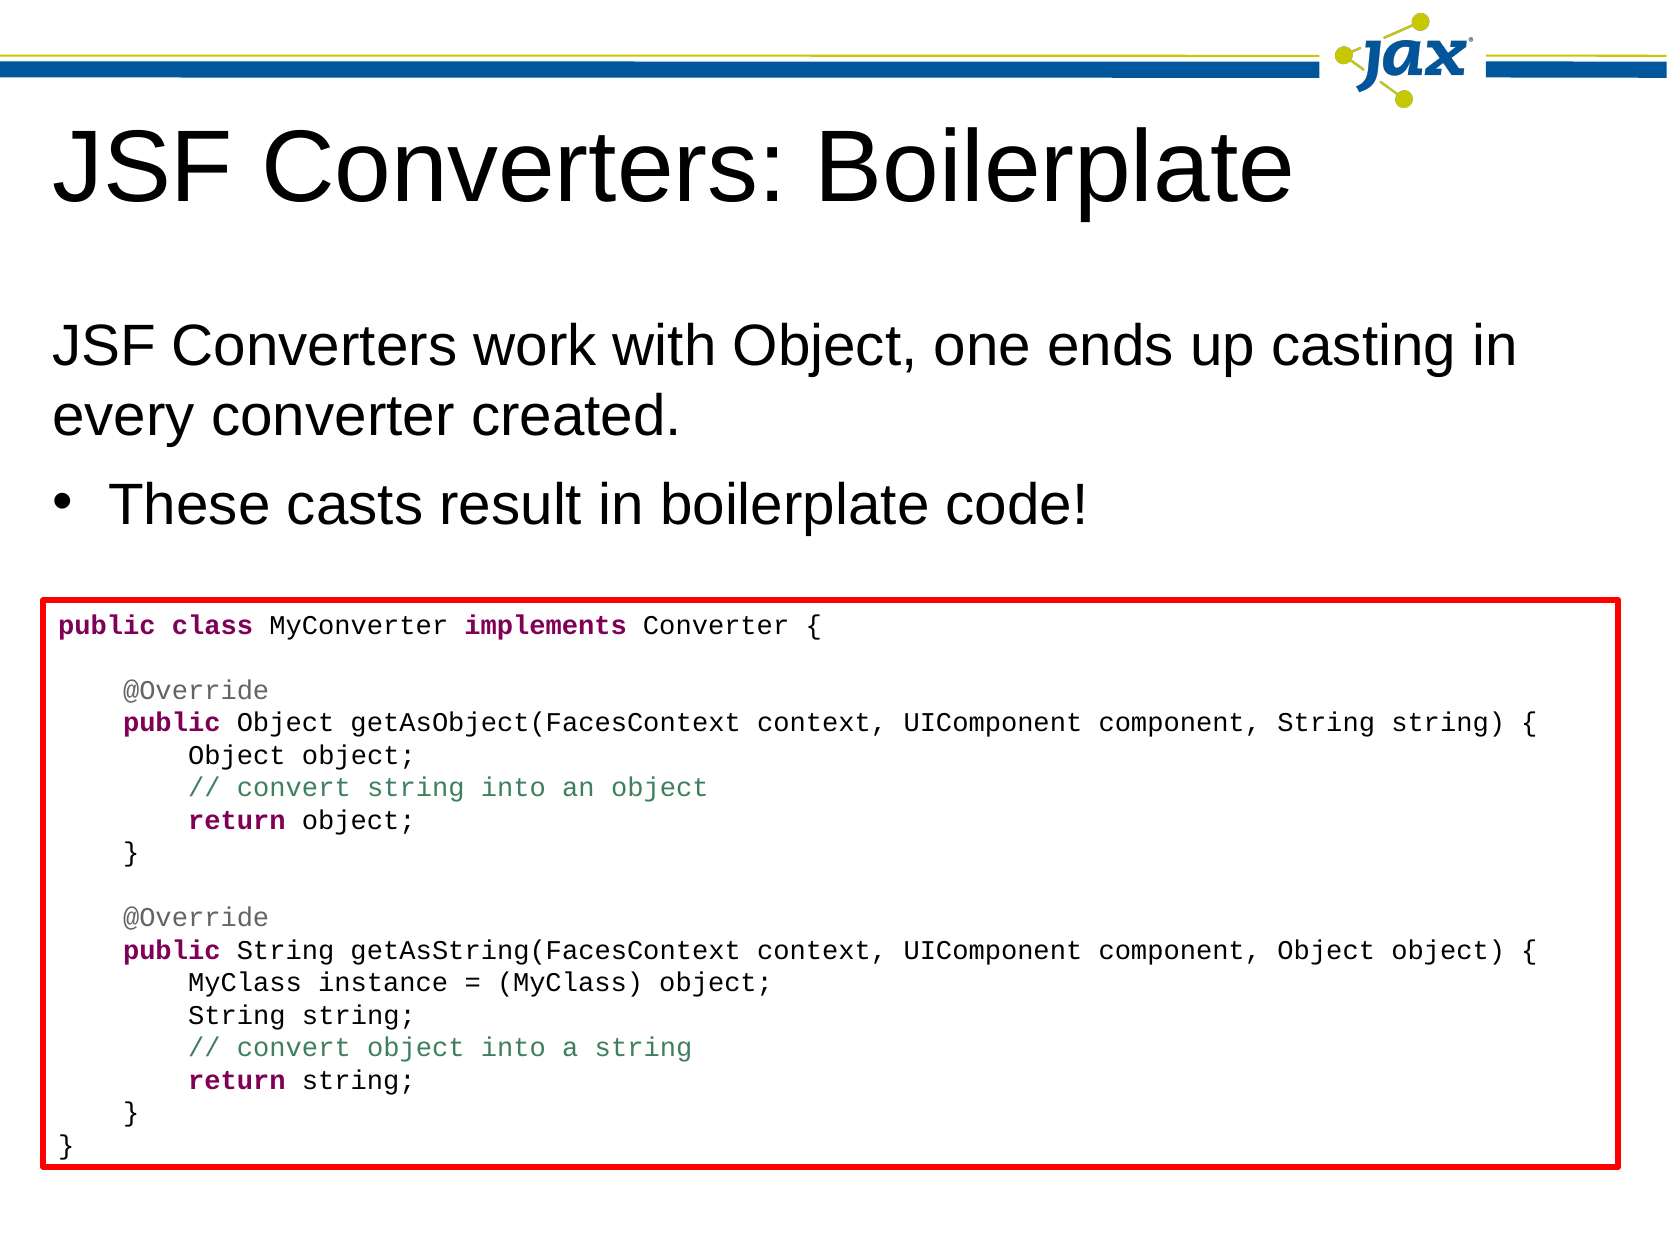

# JSF Converters: Boilerplate
JSF Converters work with Object, one ends up casting in every converter created.
These casts result in boilerplate code!
public class MyConverter implements Converter {
 @Override
 public Object getAsObject(FacesContext context, UIComponent component, String string) {
 Object object;
 // convert string into an object
 return object;
 }
 @Override
 public String getAsString(FacesContext context, UIComponent component, Object object) {
 MyClass instance = (MyClass) object;
 String string;
 // convert object into a string
 return string;
 }
}